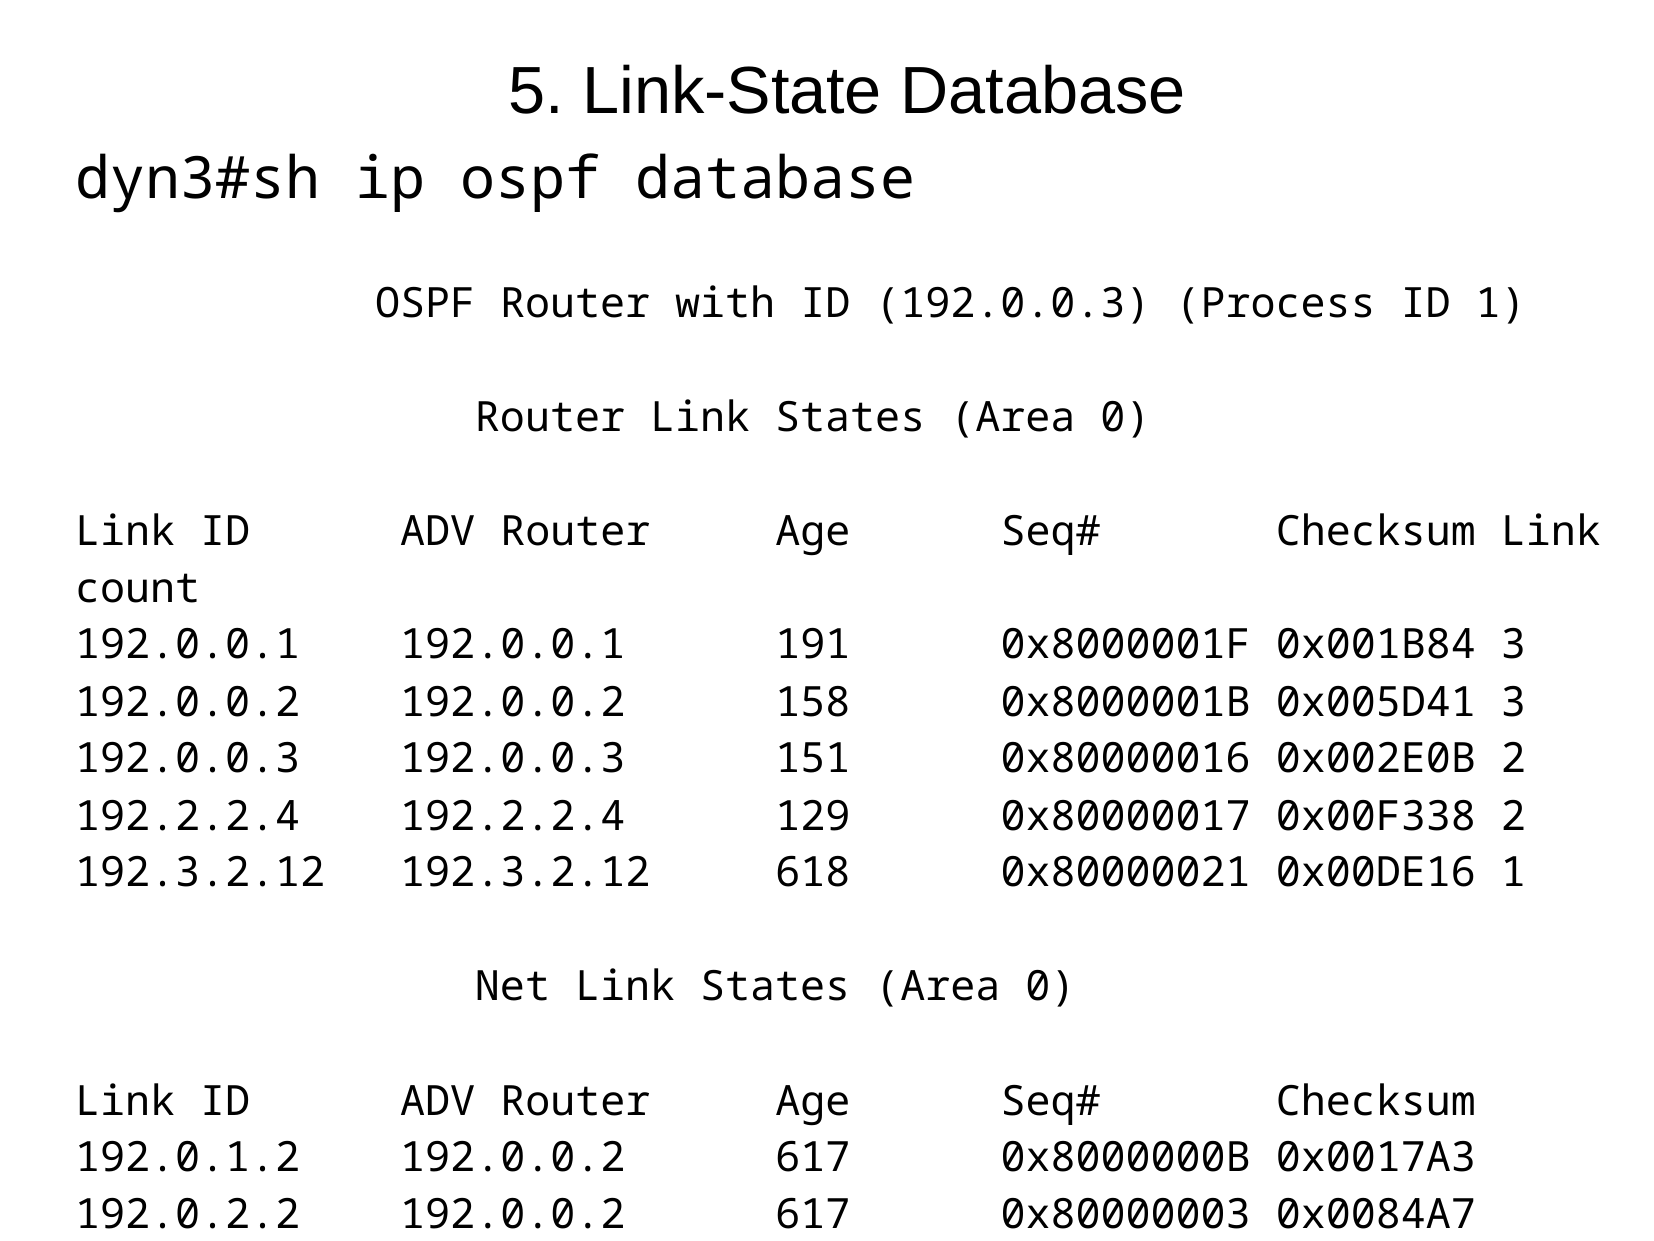

# 5. Link-State Database
dyn3#sh ip ospf database
 OSPF Router with ID (192.0.0.3) (Process ID 1)
 Router Link States (Area 0)
Link ID ADV Router Age Seq# Checksum Link count
192.0.0.1 192.0.0.1 191 0x8000001F 0x001B84 3
192.0.0.2 192.0.0.2 158 0x8000001B 0x005D41 3
192.0.0.3 192.0.0.3 151 0x80000016 0x002E0B 2
192.2.2.4 192.2.2.4 129 0x80000017 0x00F338 2
192.3.2.12 192.3.2.12 618 0x80000021 0x00DE16 1
 Net Link States (Area 0)
Link ID ADV Router Age Seq# Checksum
192.0.1.2 192.0.0.2 617 0x8000000B 0x0017A3
192.0.2.2 192.0.0.2 617 0x80000003 0x0084A7